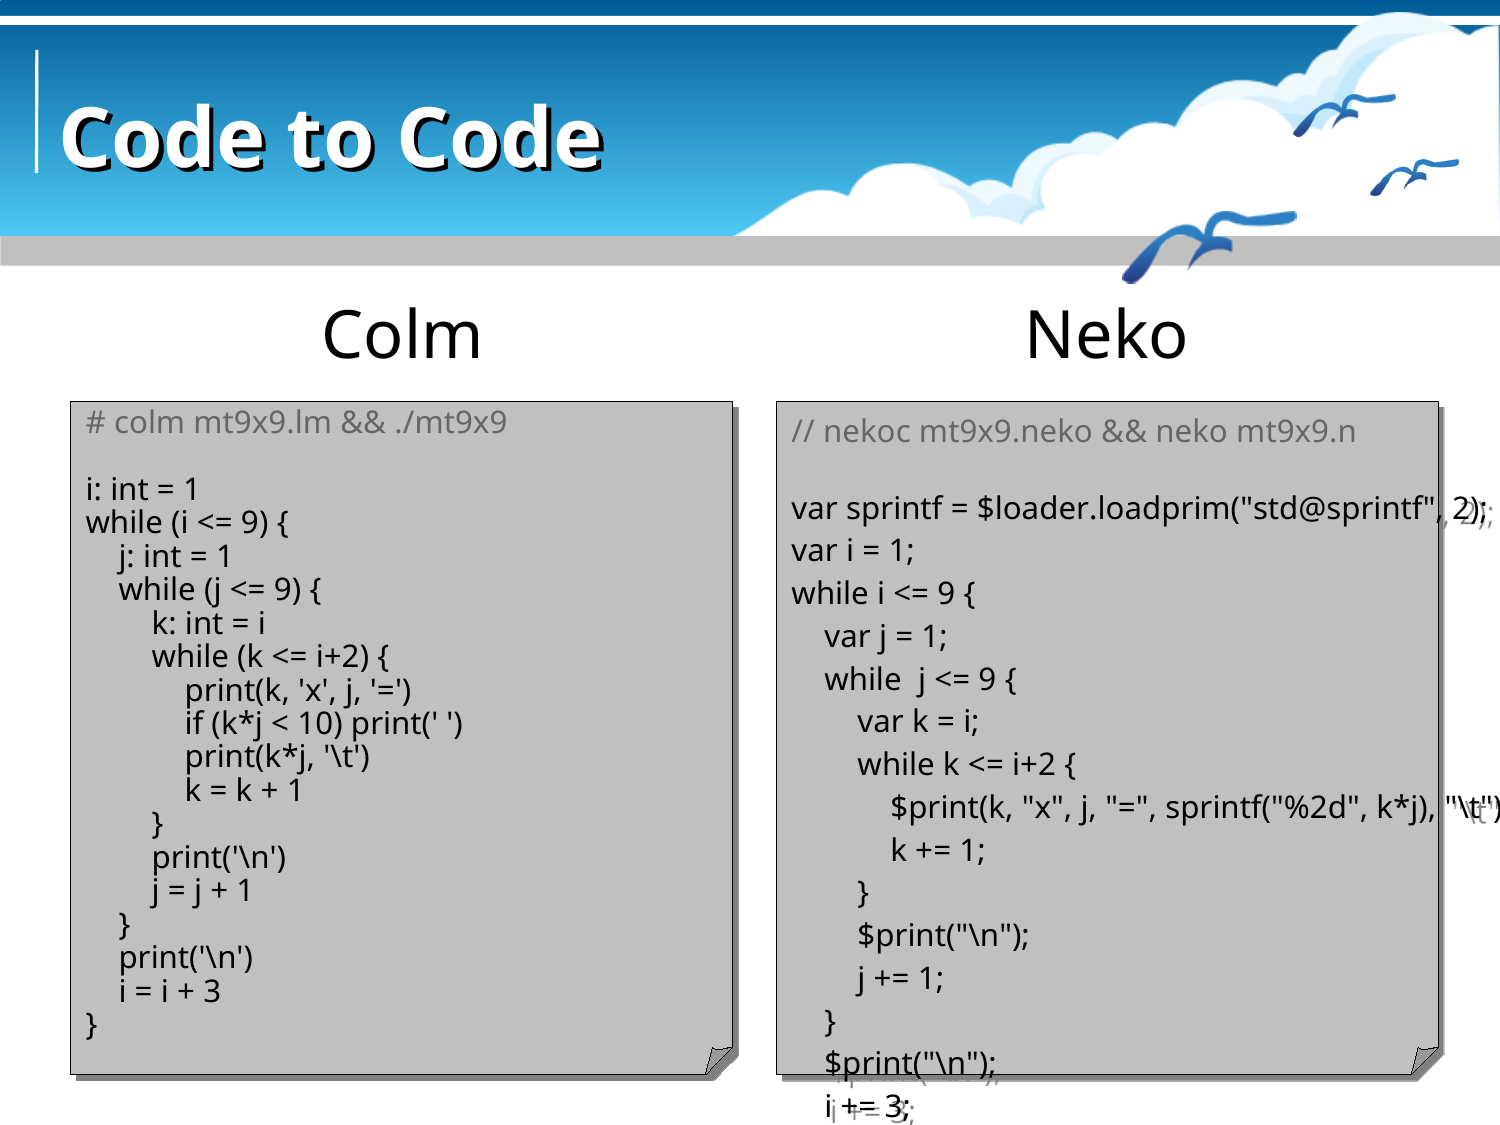

# Code to Code
Neko
Colm
# colm mt9x9.lm && ./mt9x9
i: int = 1
while (i <= 9) {
 j: int = 1
 while (j <= 9) {
 k: int = i
 while (k <= i+2) {
 print(k, 'x', j, '=')
 if (k*j < 10) print(' ')
 print(k*j, '\t')
 k = k + 1
 }
 print('\n')
 j = j + 1
 }
 print('\n')
 i = i + 3
}
// nekoc mt9x9.neko && neko mt9x9.n
var sprintf = $loader.loadprim("std@sprintf", 2);
var i = 1;
while i <= 9 {
 var j = 1;
 while j <= 9 {
 var k = i;
 while k <= i+2 {
 $print(k, "x", j, "=", sprintf("%2d", k*j), "\t");
 k += 1;
 }
 $print("\n");
 j += 1;
 }
 $print("\n");
 i += 3;
}